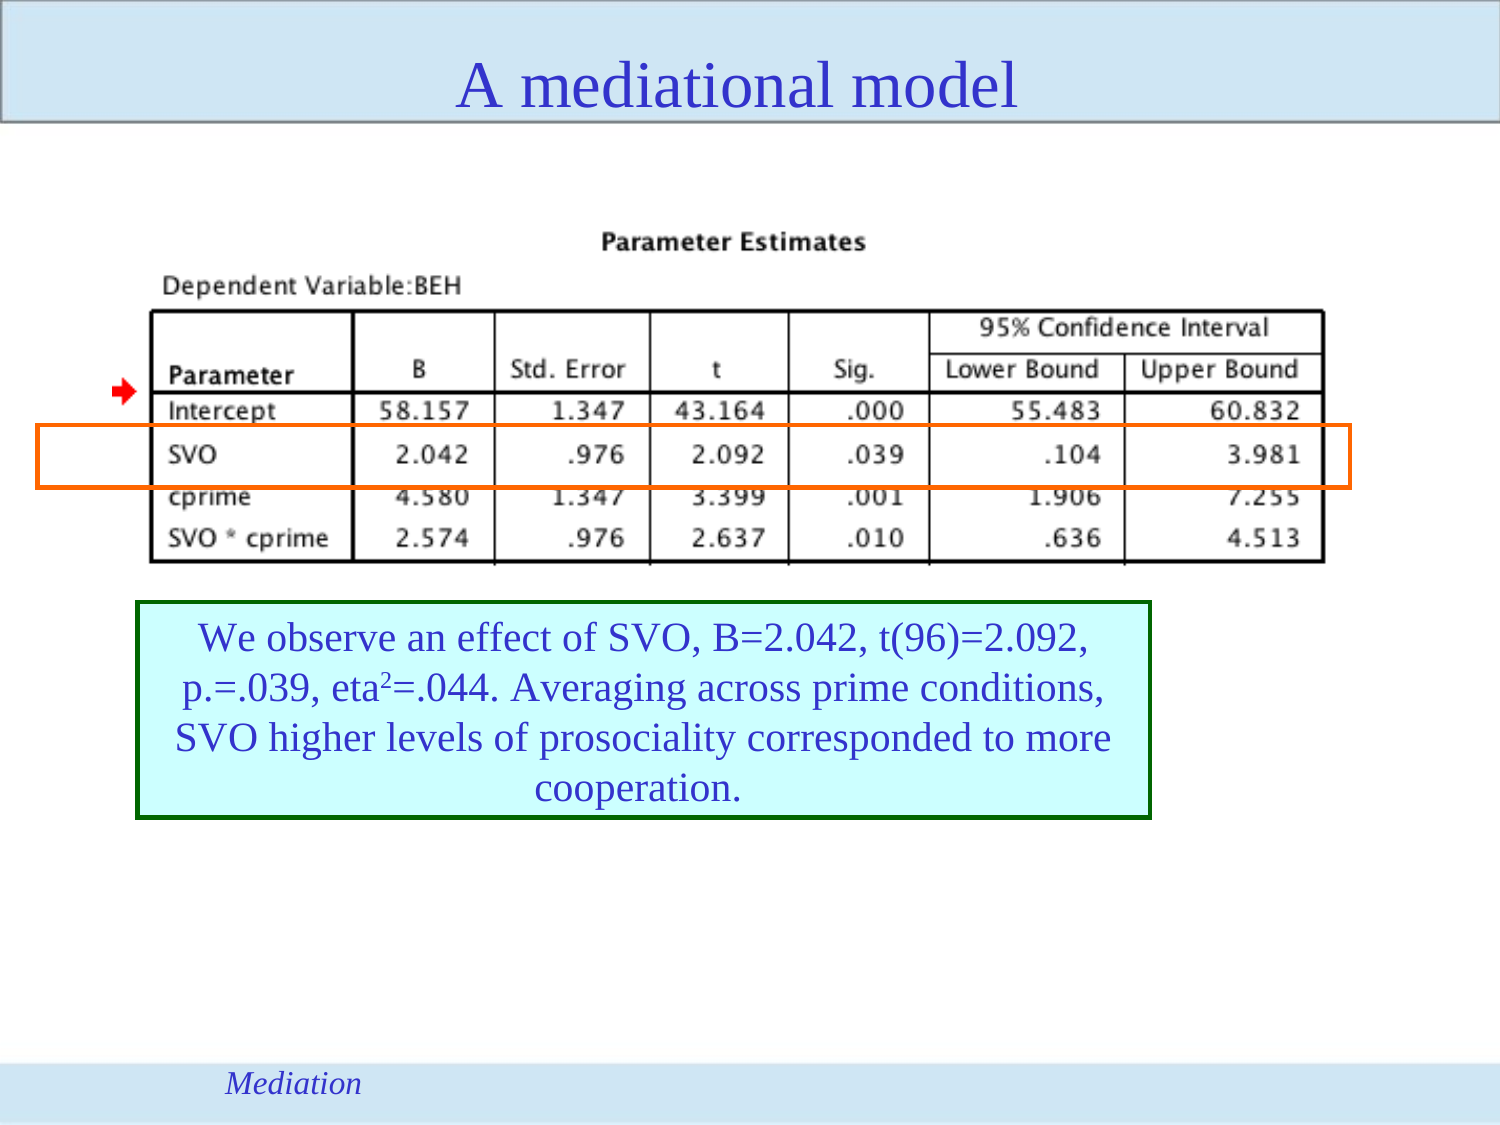

# A mediational model
We observe an effect of SVO, B=2.042, t(96)=2.092, p.=.039, eta2=.044. Averaging across prime conditions, SVO higher levels of prosociality corresponded to more cooperation.
Mediation